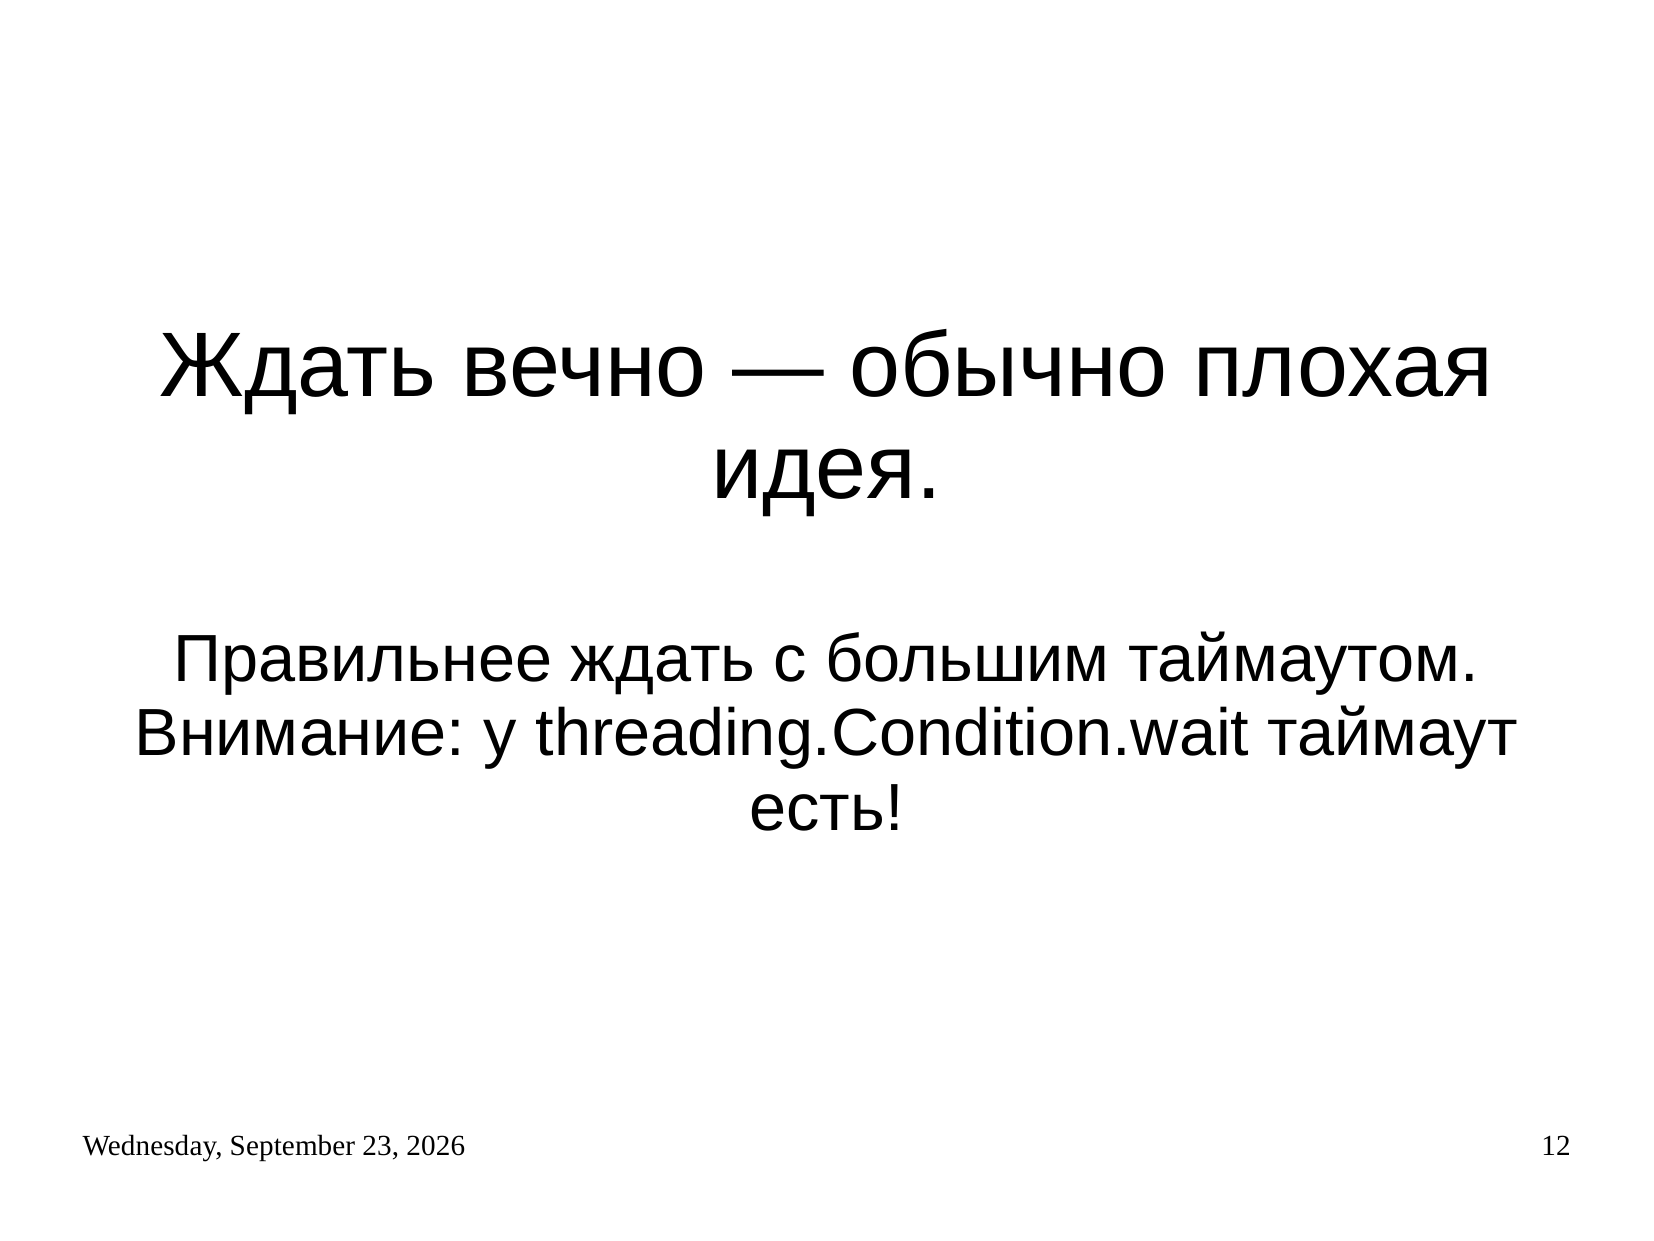

# Ждать вечно — обычно плохая идея.
Правильнее ждать с большим таймаутом.
Внимание: у threading.Condition.wait таймаут есть!
12